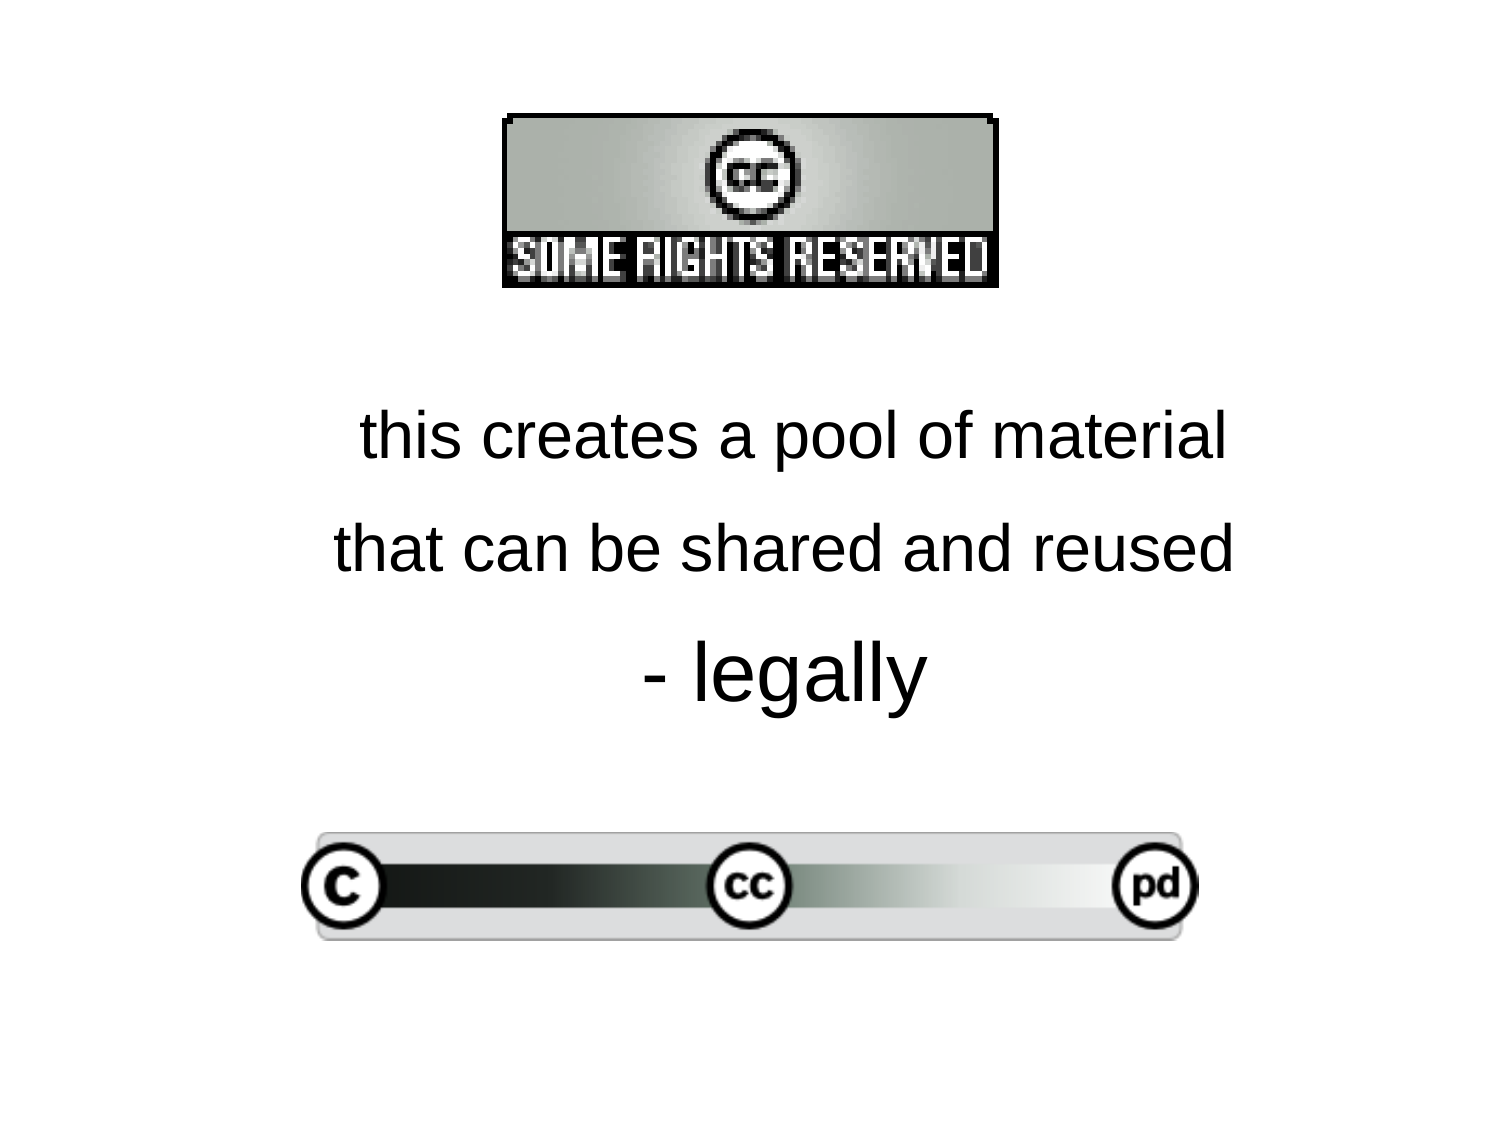

# this creates a pool of material
that can be shared and reused
- legally